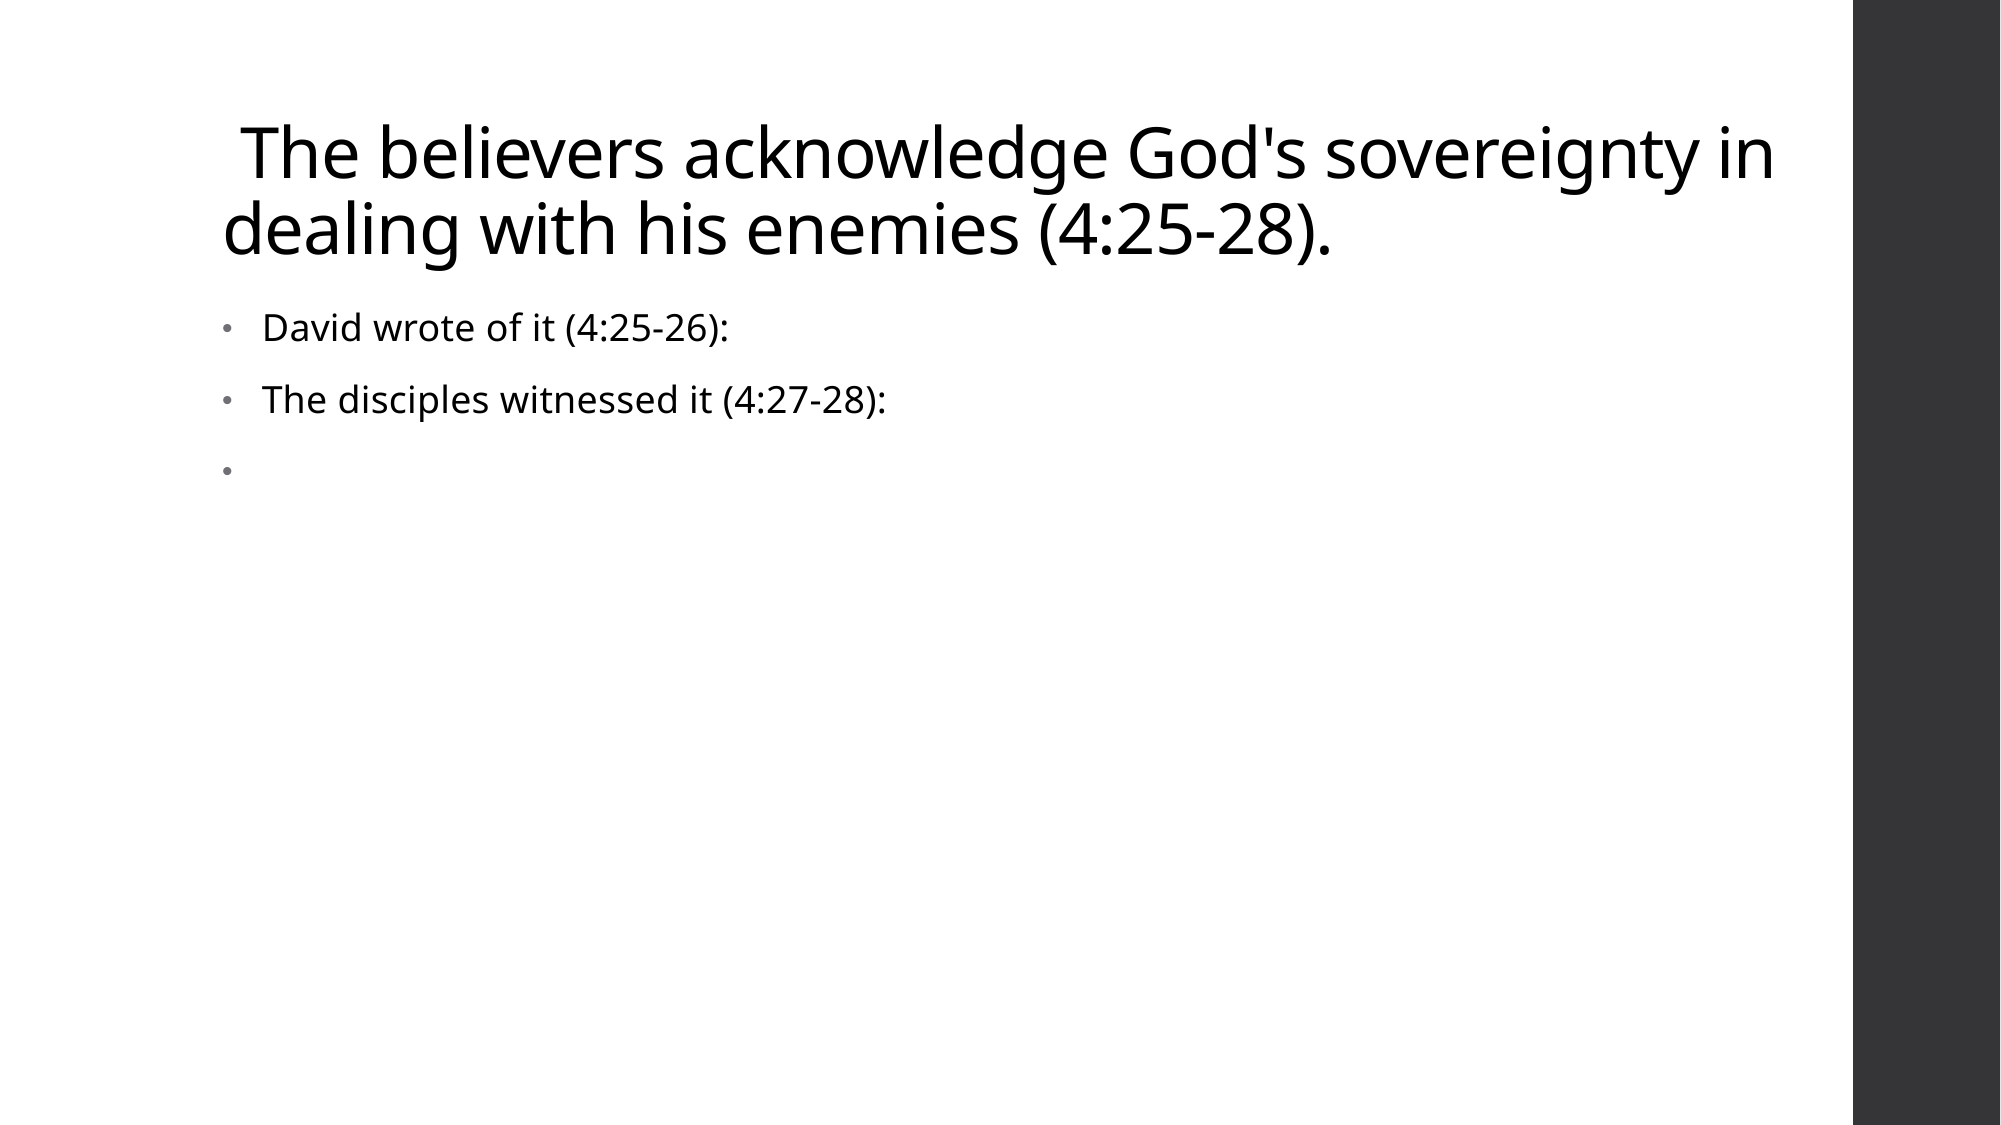

# The believers acknowledge God's sovereignty in dealing with his enemies (4:25-28).
 David wrote of it (4:25-26):
 The disciples witnessed it (4:27-28):